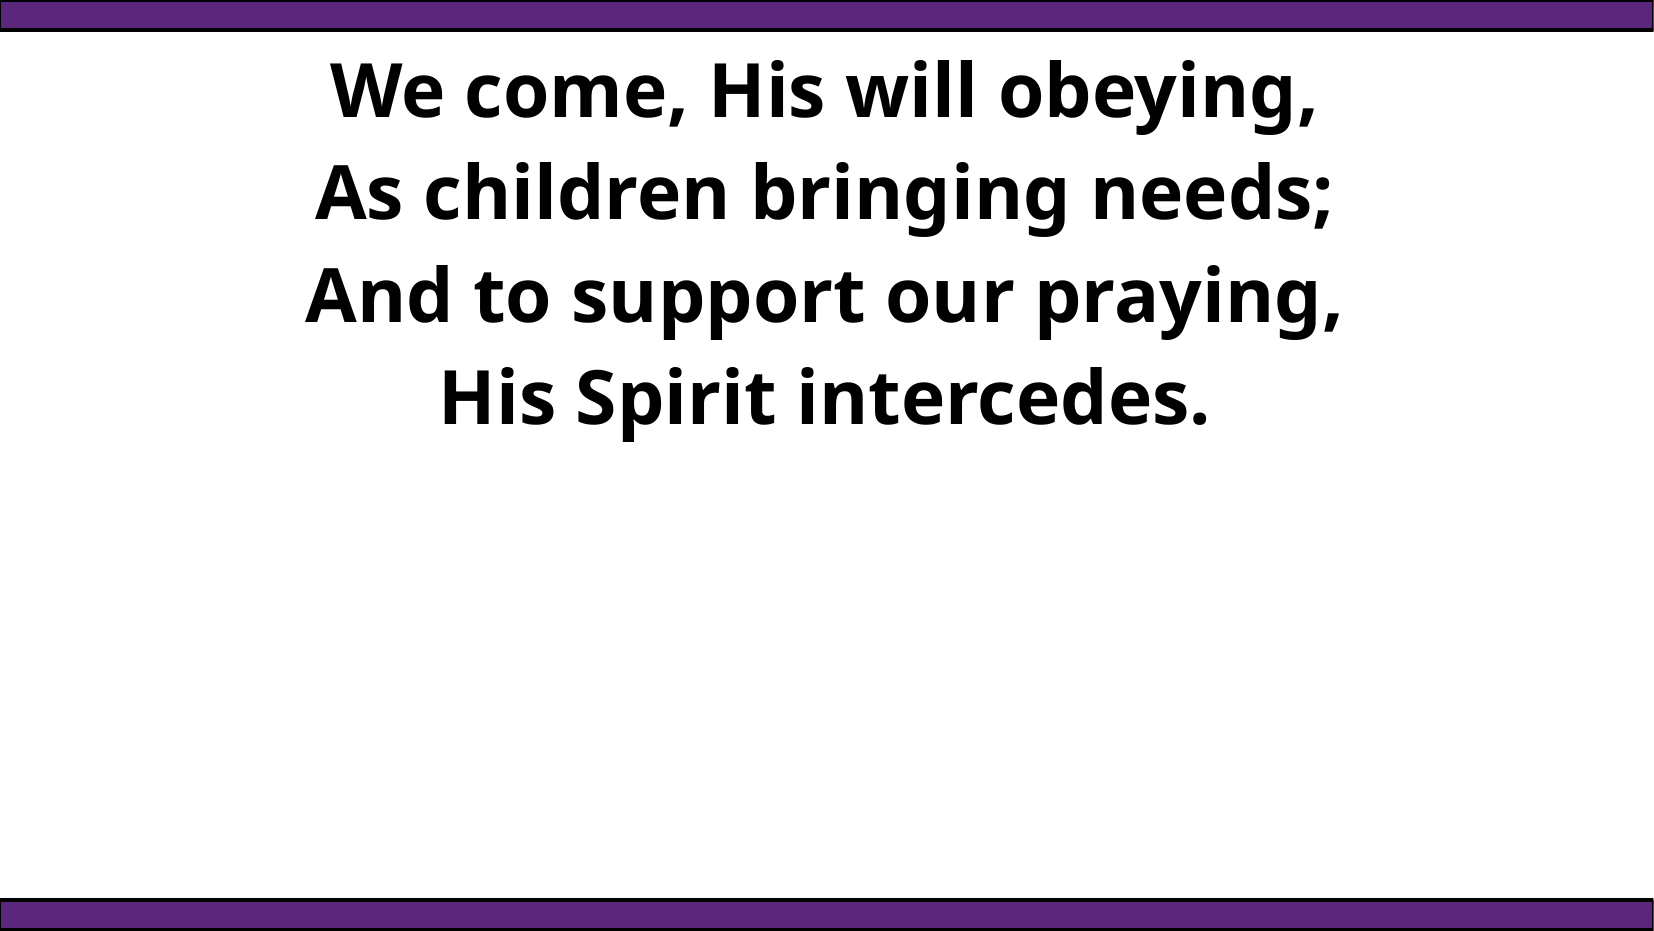

We come, His will obeying,
As children bringing needs;
And to support our praying,
His Spirit intercedes.